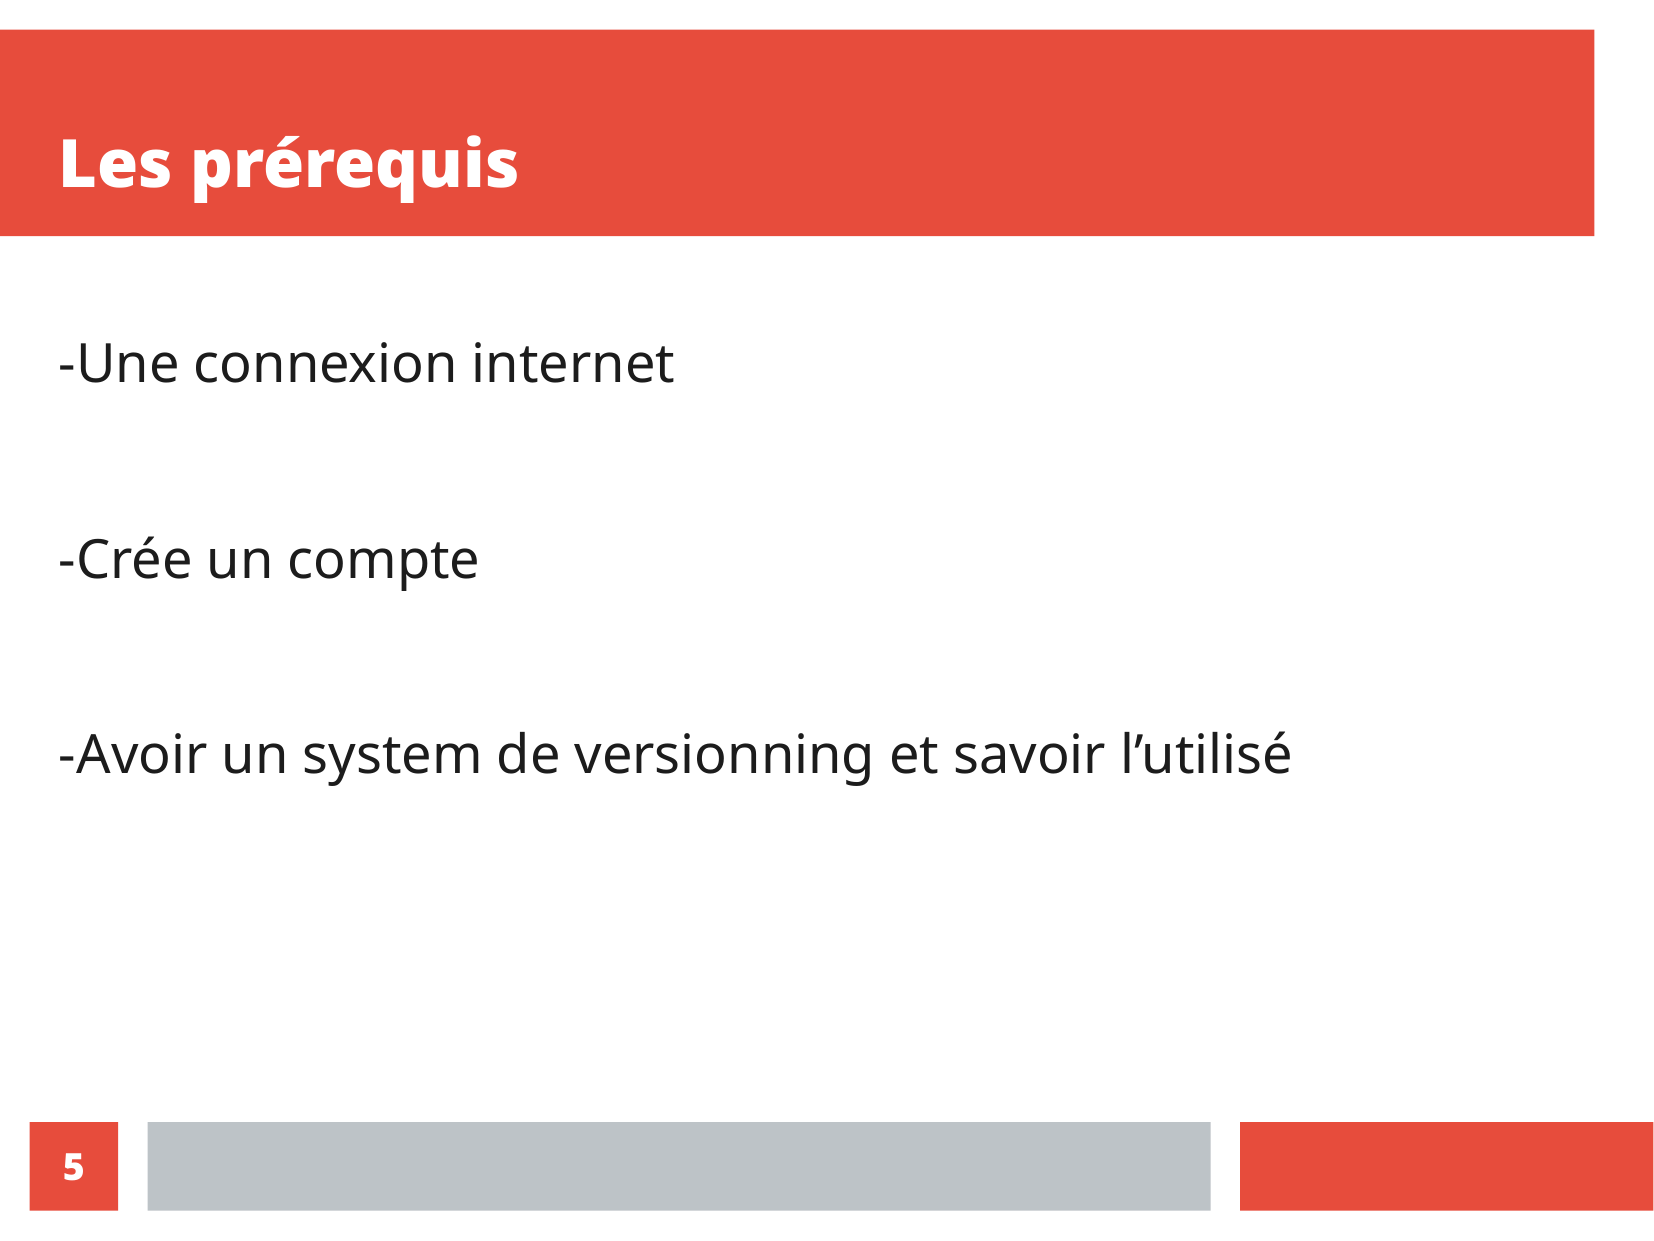

# Les prérequis
-Une connexion internet
-Crée un compte
-Avoir un system de versionning et savoir l’utilisé
5